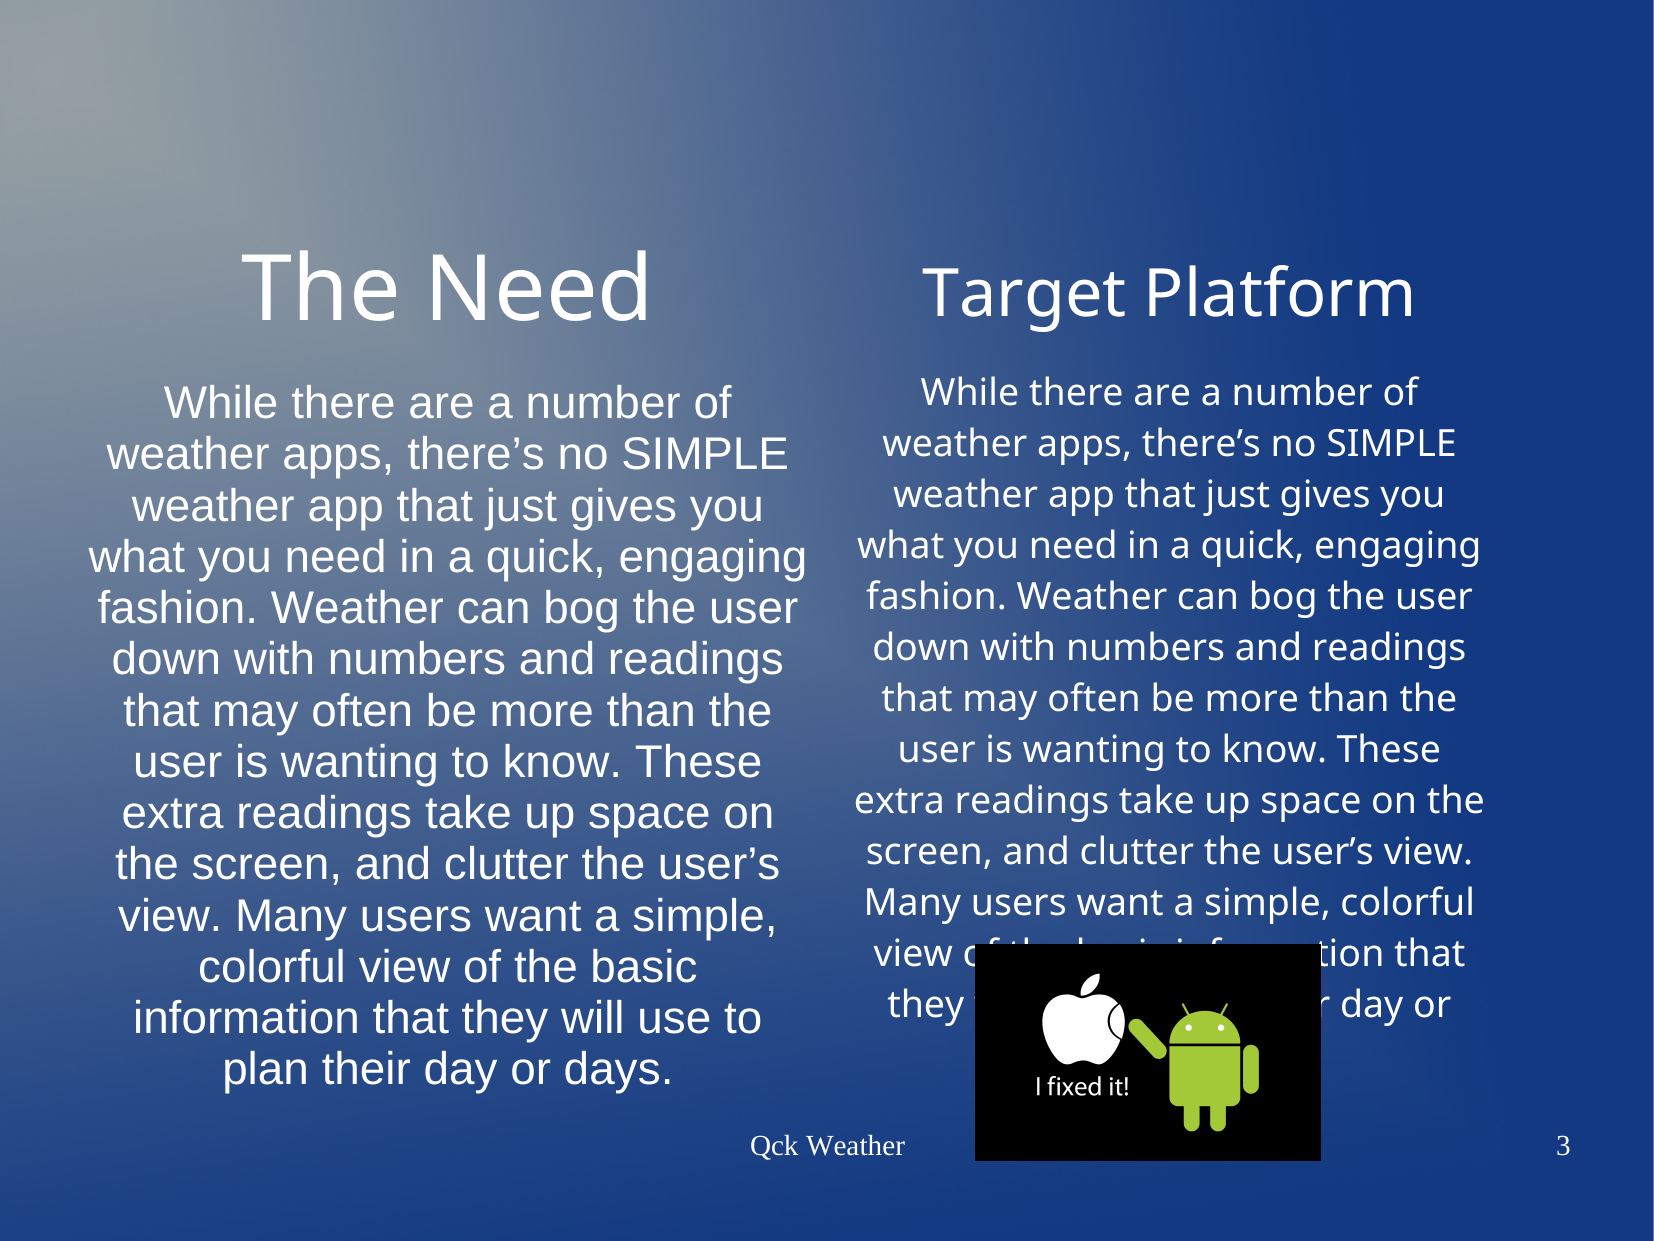

#
The Need
While there are a number of weather apps, there’s no SIMPLE weather app that just gives you what you need in a quick, engaging fashion. Weather can bog the user down with numbers and readings that may often be more than the user is wanting to know. These extra readings take up space on the screen, and clutter the user’s view. Many users want a simple, colorful view of the basic information that they will use to plan their day or days.
Target Platform
While there are a number of weather apps, there’s no SIMPLE weather app that just gives you what you need in a quick, engaging fashion. Weather can bog the user down with numbers and readings that may often be more than the user is wanting to know. These extra readings take up space on the screen, and clutter the user’s view. Many users want a simple, colorful view of the basic information that they will use to plan their day or days.
Qck Weather
3